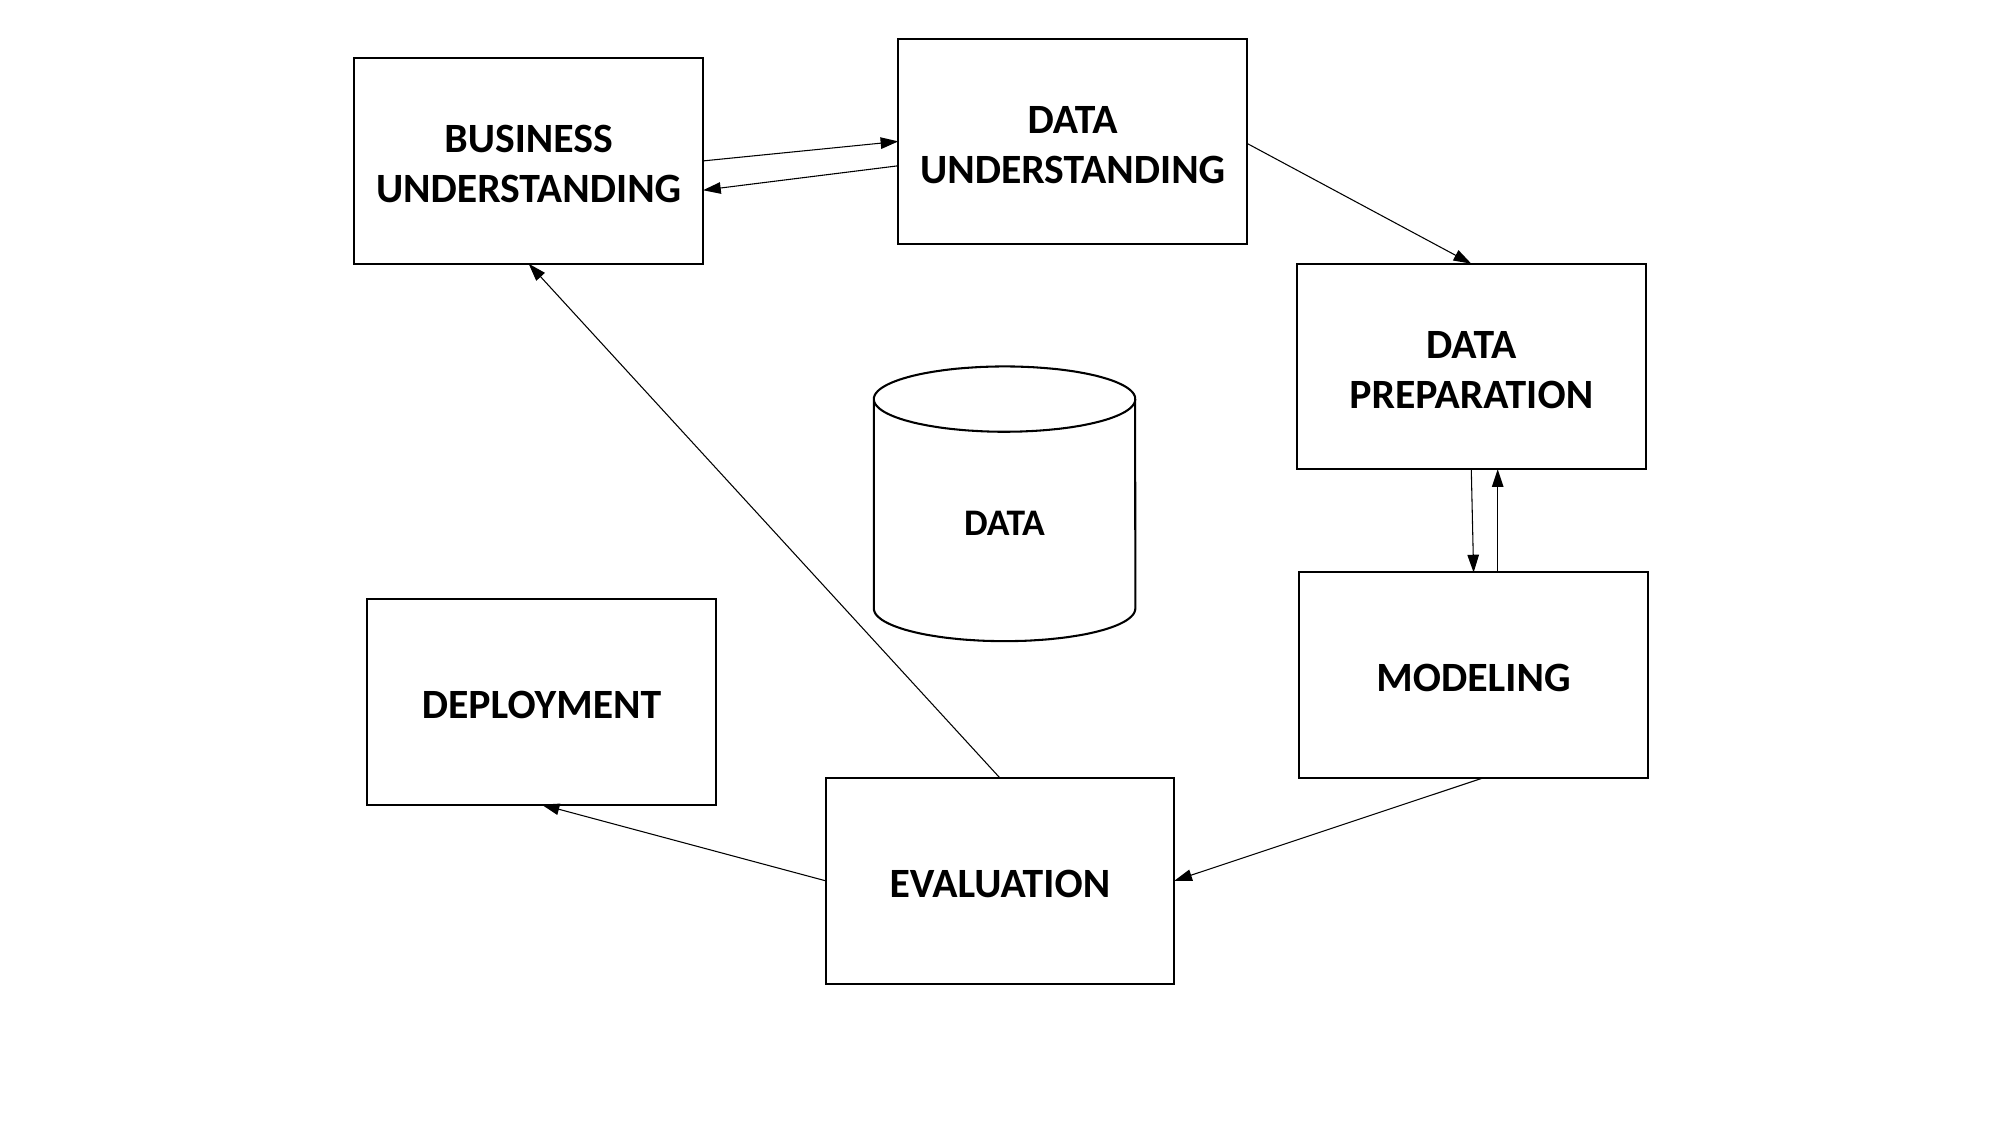

DATA UNDERSTANDING
BUSINESS UNDERSTANDING
DATA PREPARATION
DATA
MODELING
DEPLOYMENT
EVALUATION